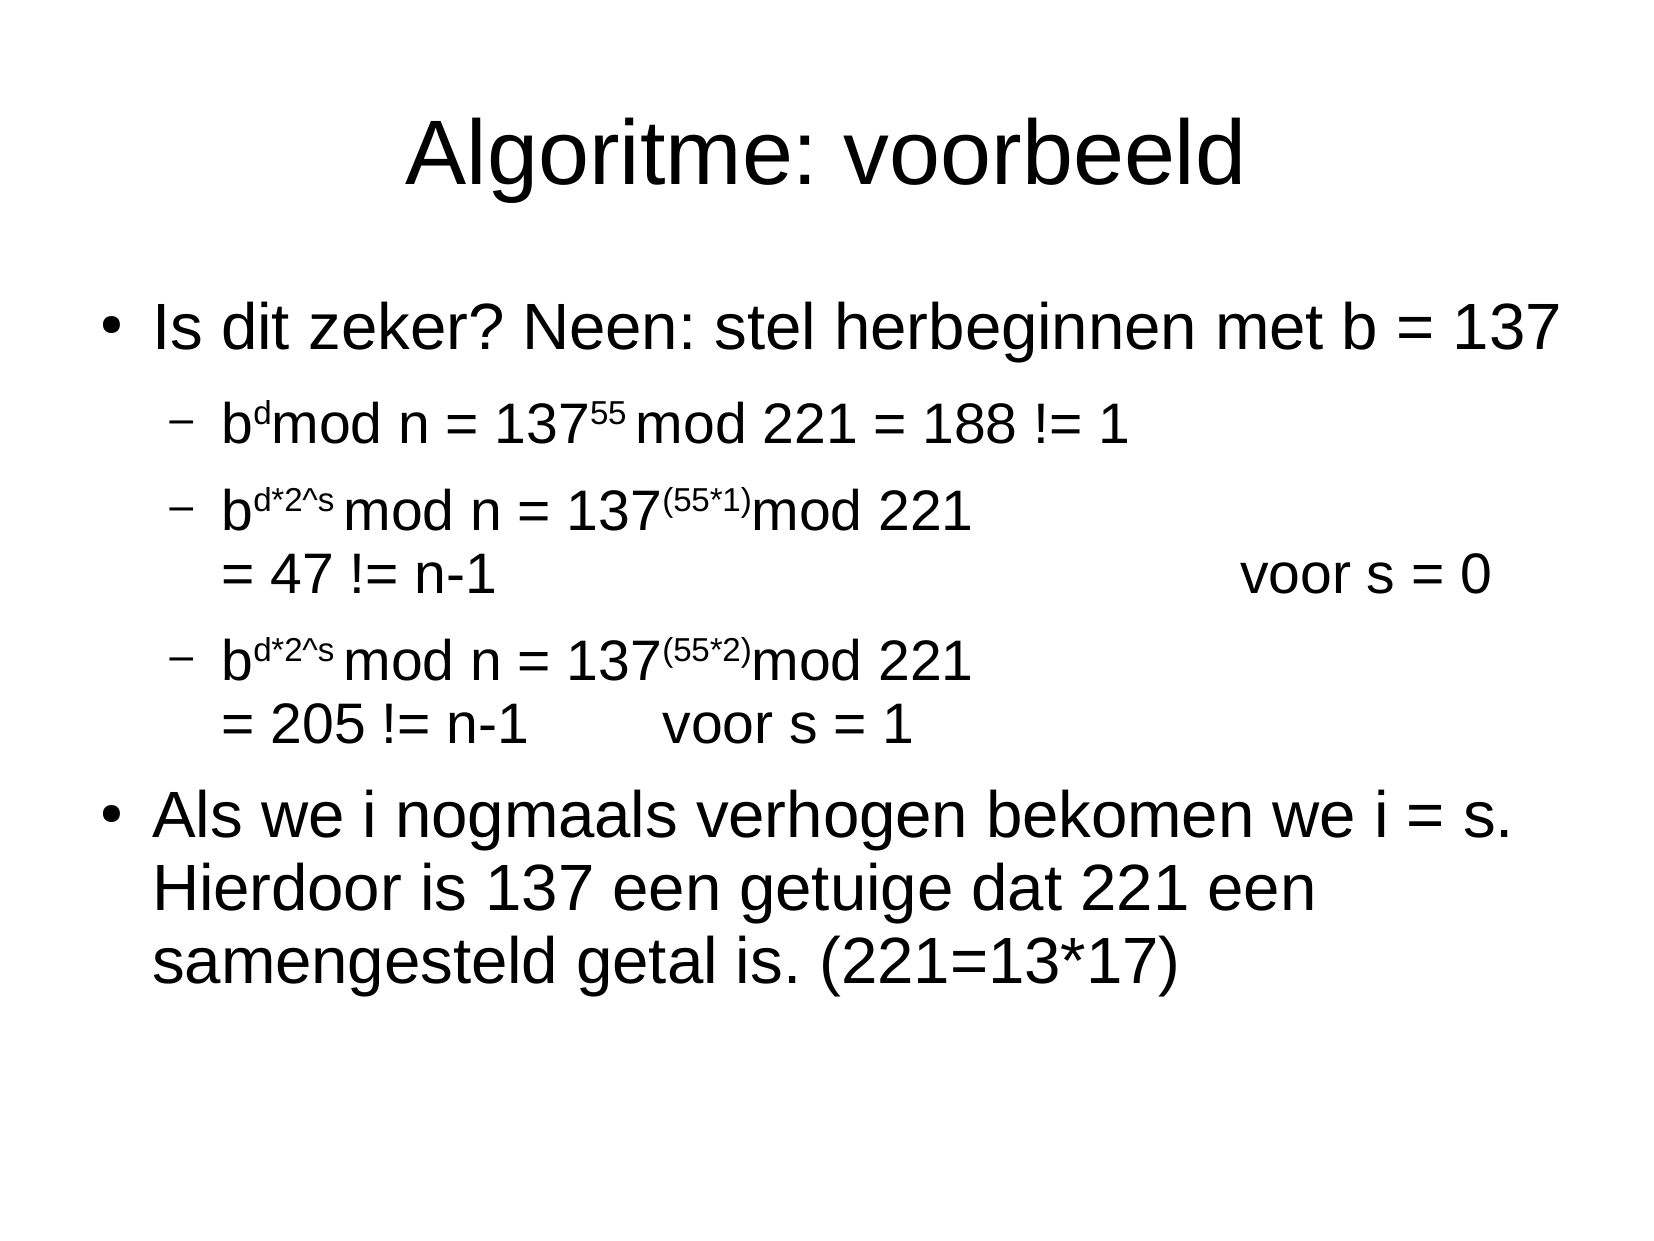

# Algoritme: voorbeeld
Is dit zeker? Neen: stel herbeginnen met b = 137
bdmod n = 13755 mod 221 = 188 != 1
bd*2^s mod n = 137(55*1)mod 221
= 47 != n-1 	 voor s = 0
bd*2^s mod n = 137(55*2)mod 221
= 205 != n-1 										voor s = 1
Als we i nogmaals verhogen bekomen we i = s. Hierdoor is 137 een getuige dat 221 een samengesteld getal is. (221=13*17)